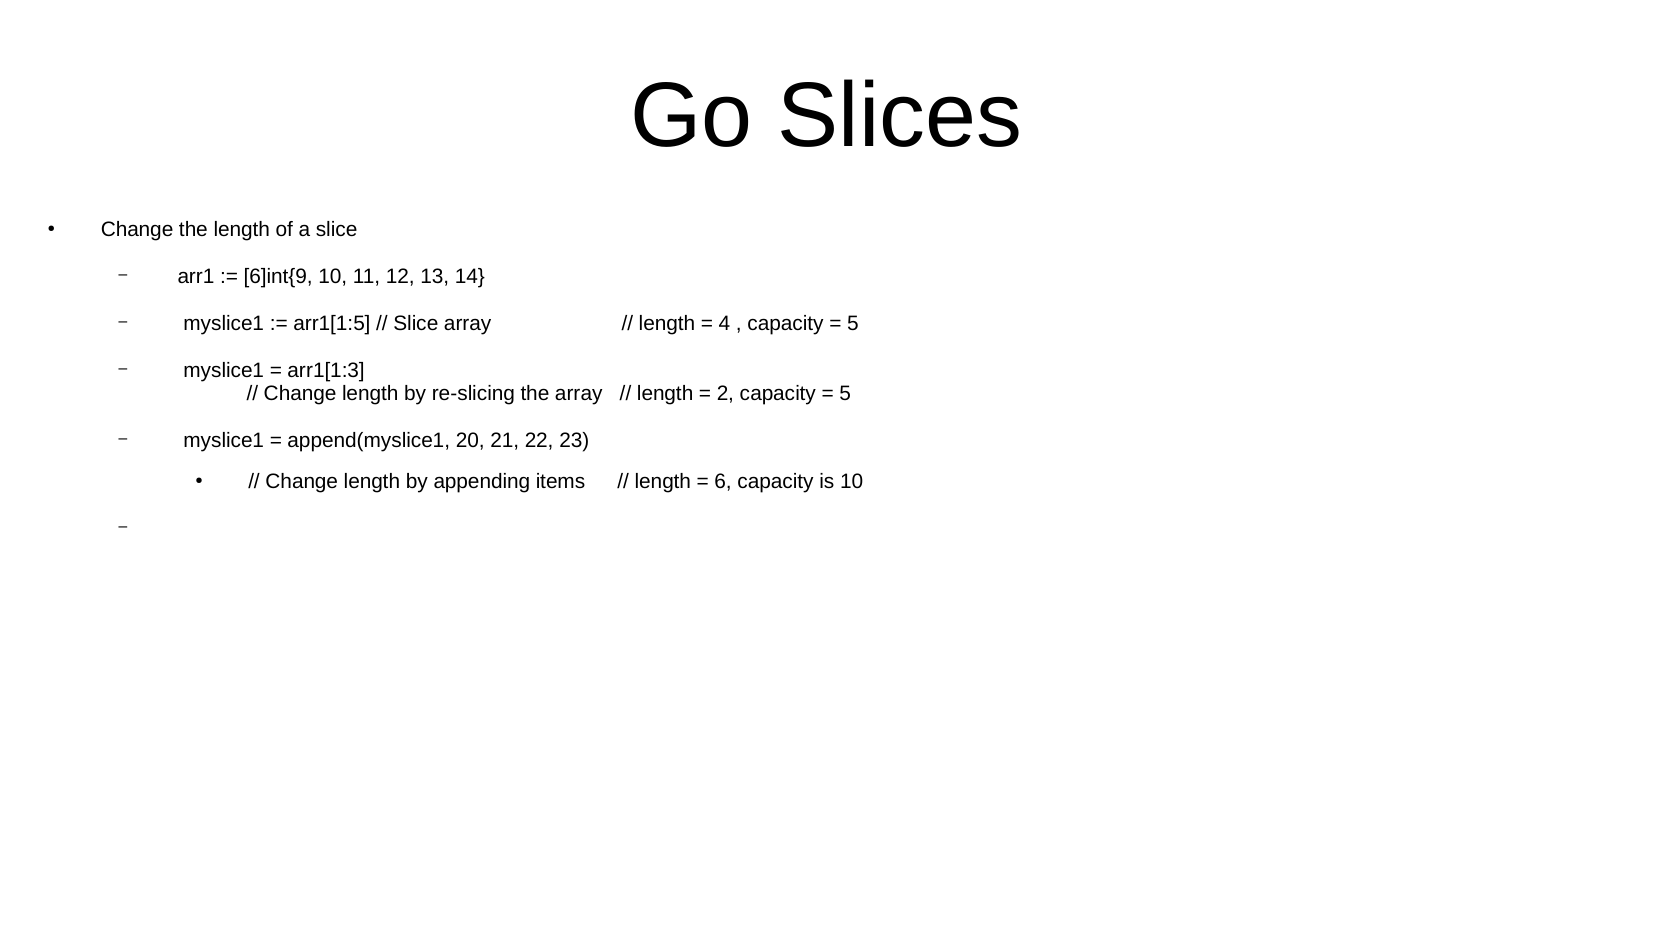

# Go Slices
Change the length of a slice
 arr1 := [6]int{9, 10, 11, 12, 13, 14}
 myslice1 := arr1[1:5] // Slice array		// length = 4 , capacity = 5
 myslice1 = arr1[1:3]
	// Change length by re-slicing the array // length = 2, capacity = 5
 myslice1 = append(myslice1, 20, 21, 22, 23)
 // Change length by appending items 	// length = 6, capacity is 10